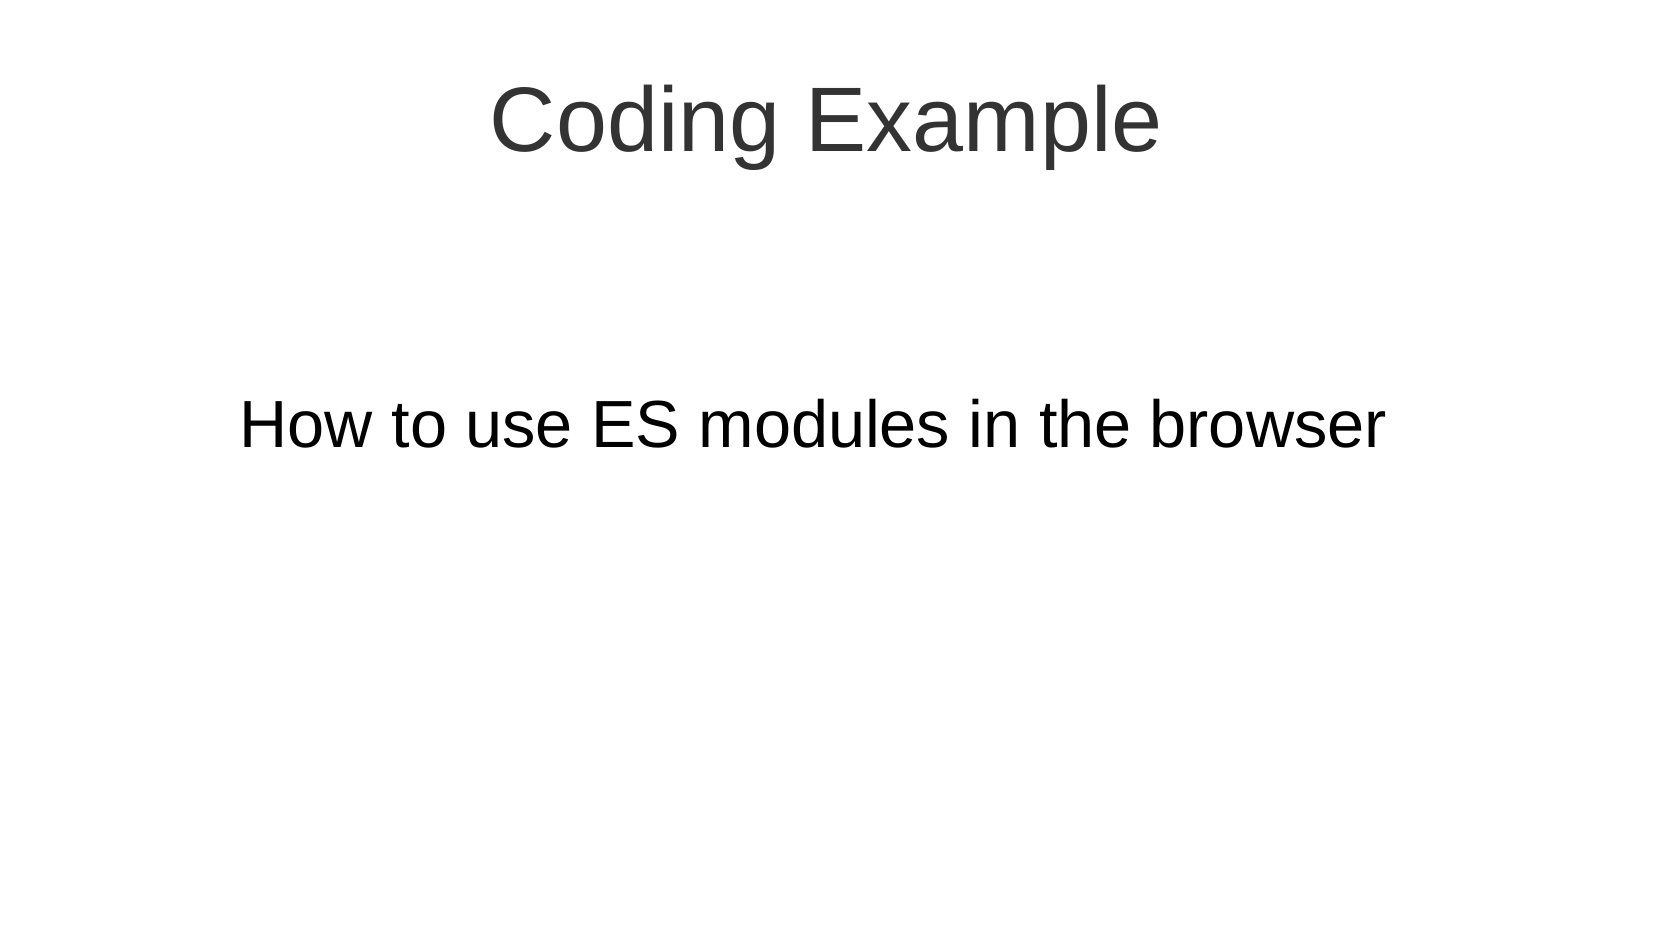

Coding Example
# How to use ES modules in the browser